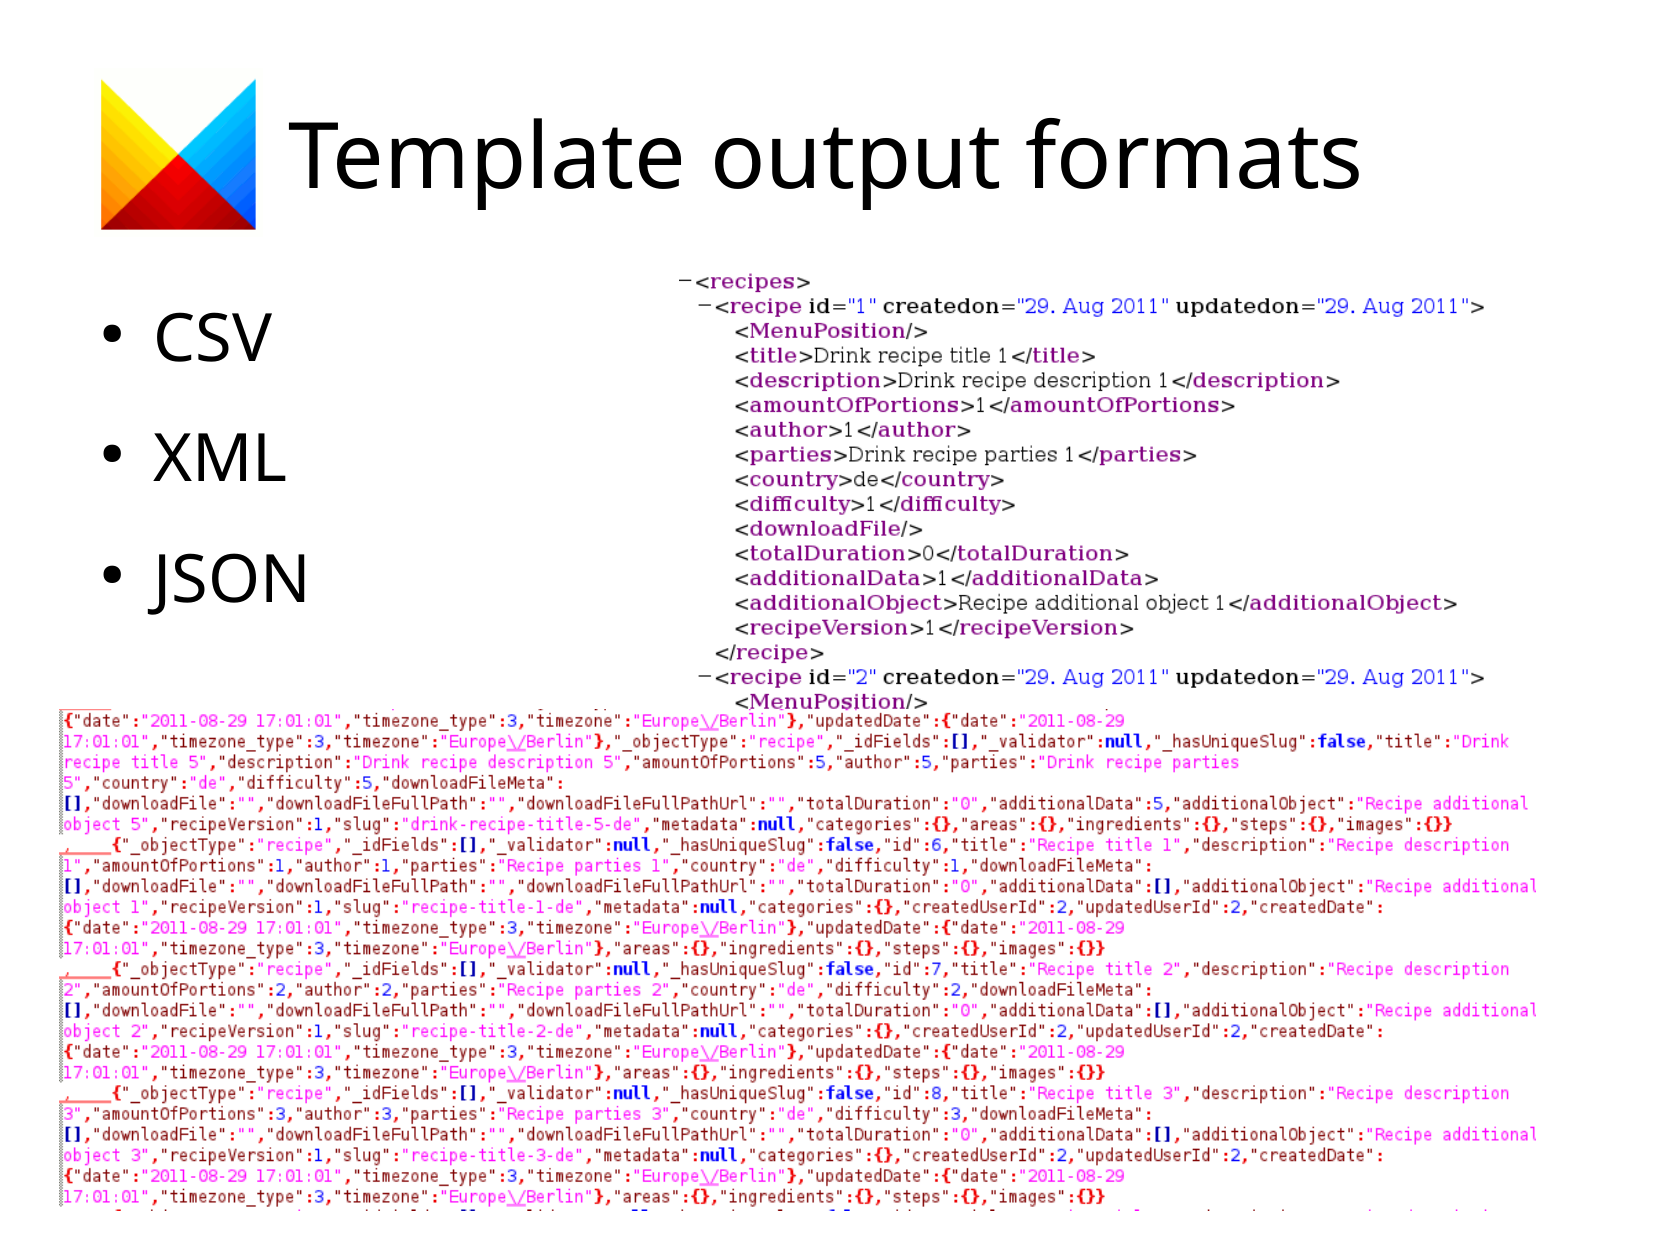

# Template output formats
CSV
XML
JSON